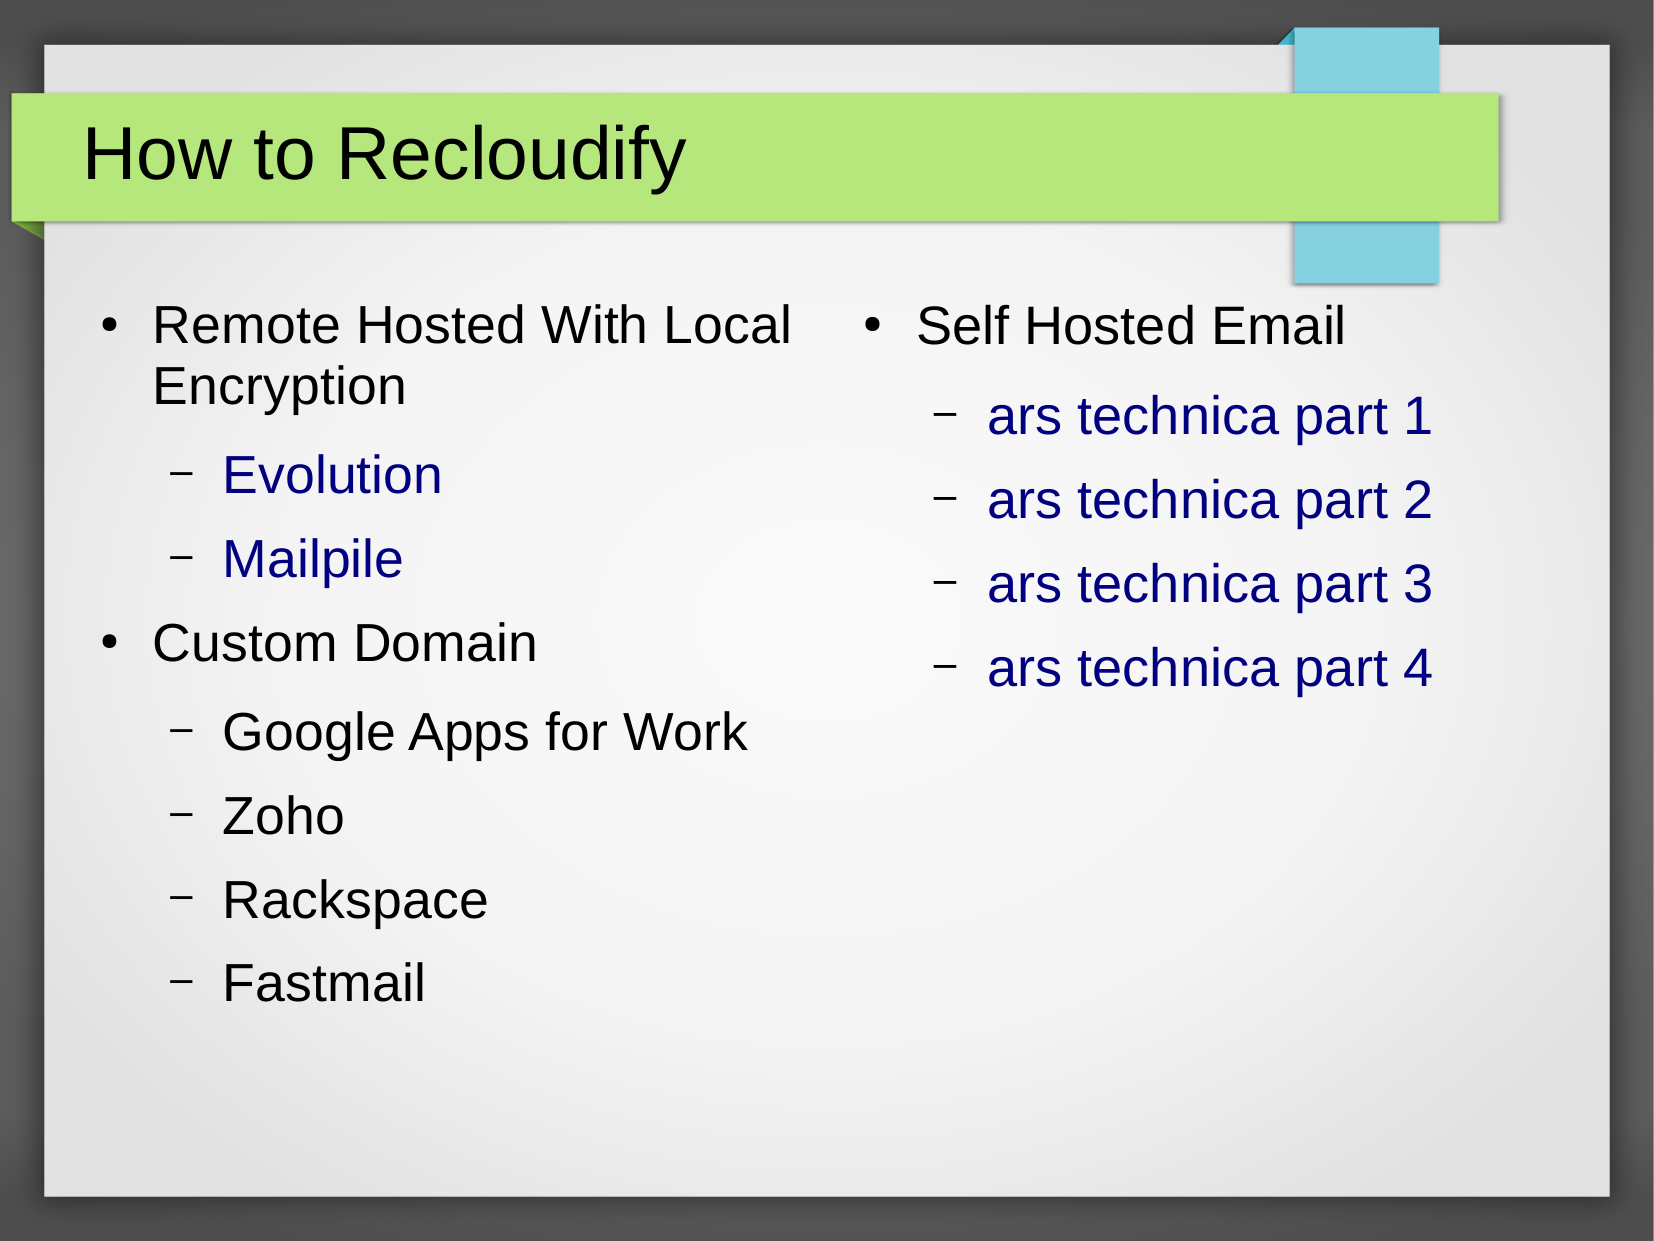

# How to Recloudify
Remote Hosted With Local Encryption
Evolution
Mailpile
Custom Domain
Google Apps for Work
Zoho
Rackspace
Fastmail
Self Hosted Email
ars technica part 1
ars technica part 2
ars technica part 3
ars technica part 4